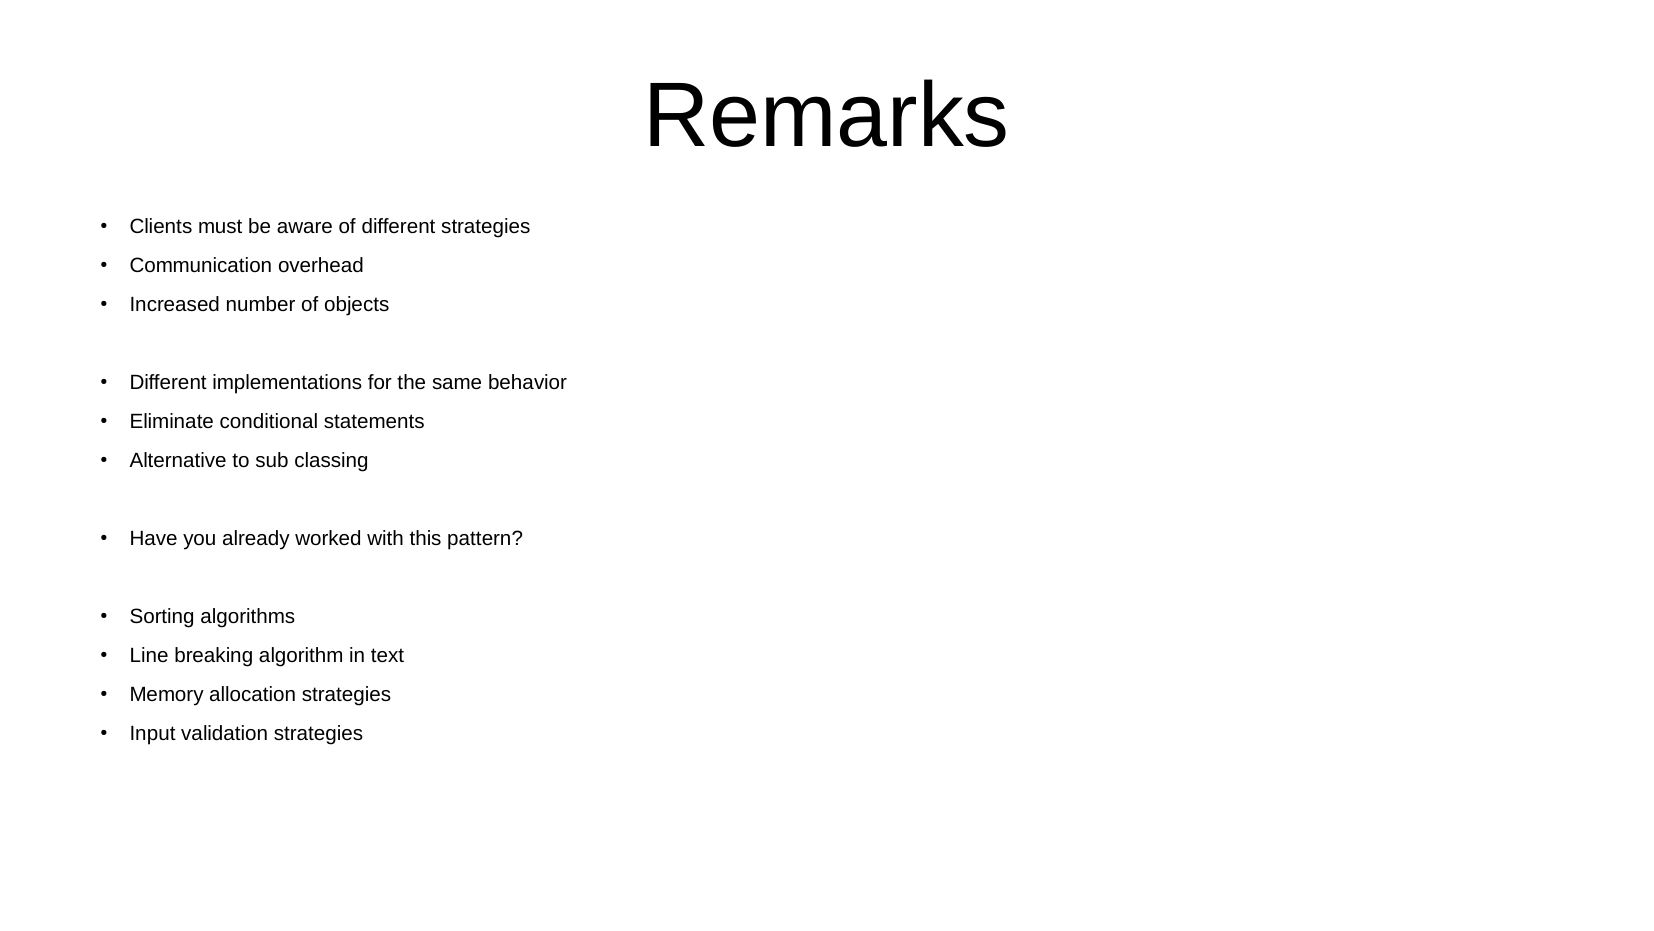

# Remarks
Clients must be aware of different strategies
Communication overhead
Increased number of objects
Different implementations for the same behavior
Eliminate conditional statements
Alternative to sub classing
Have you already worked with this pattern?
Sorting algorithms
Line breaking algorithm in text
Memory allocation strategies
Input validation strategies